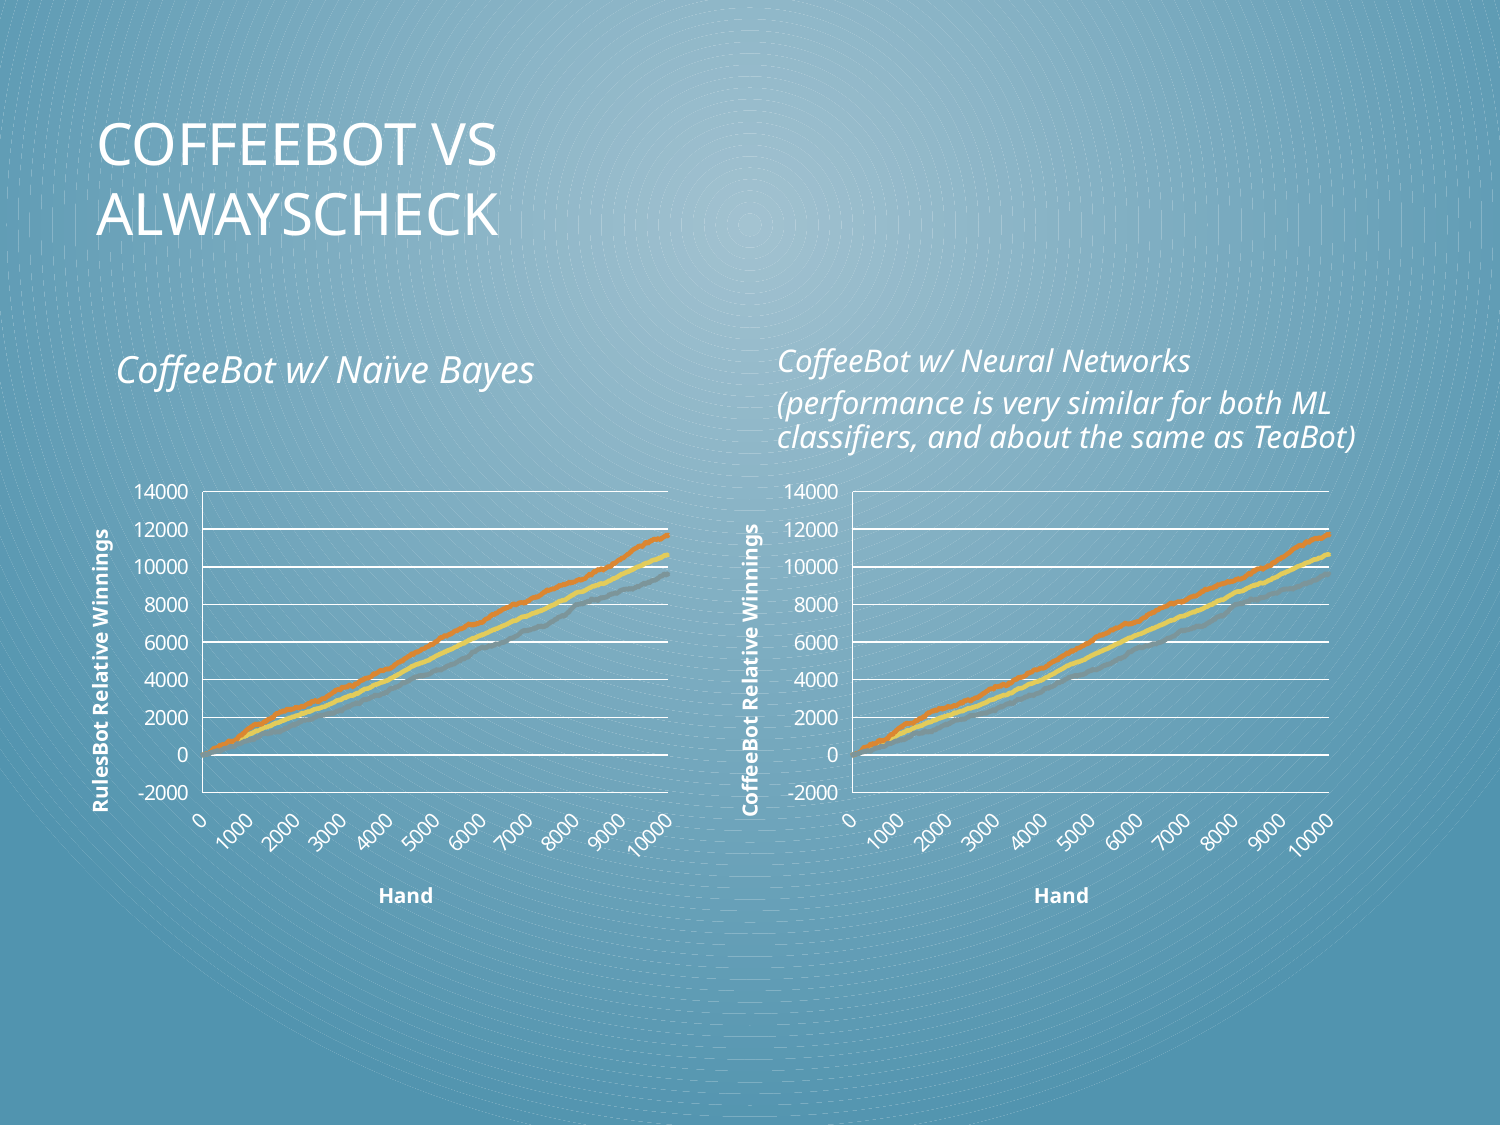

# COFFEEBot vs Alwayscheck
CoffeeBot w/ Naïve Bayes
CoffeeBot w/ Neural Networks
(performance is very similar for both ML classifiers, and about the same as TeaBot)
### Chart
| Category | Match 1 | Match 2 | Average |
|---|---|---|---|
### Chart
| Category | Match 1 | Match 2 | Average |
|---|---|---|---|